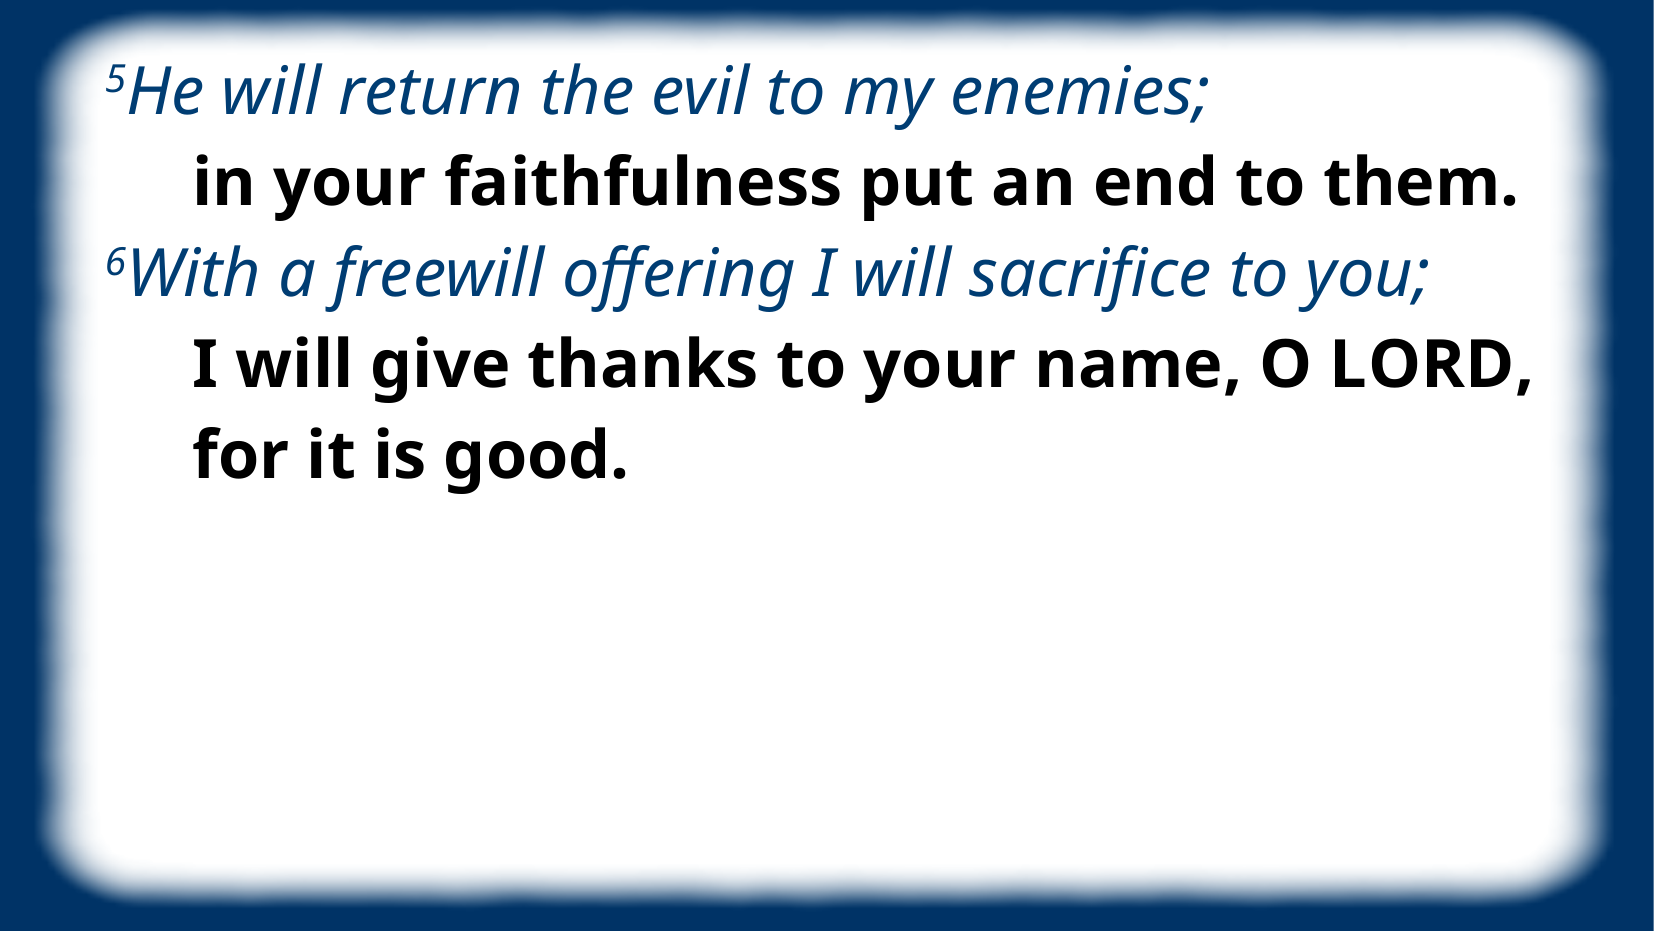

5He will return the evil to my enemies;
 in your faithfulness put an end to them.
6With a freewill offering I will sacrifice to you;
 I will give thanks to your name, O LORD,
 for it is good.